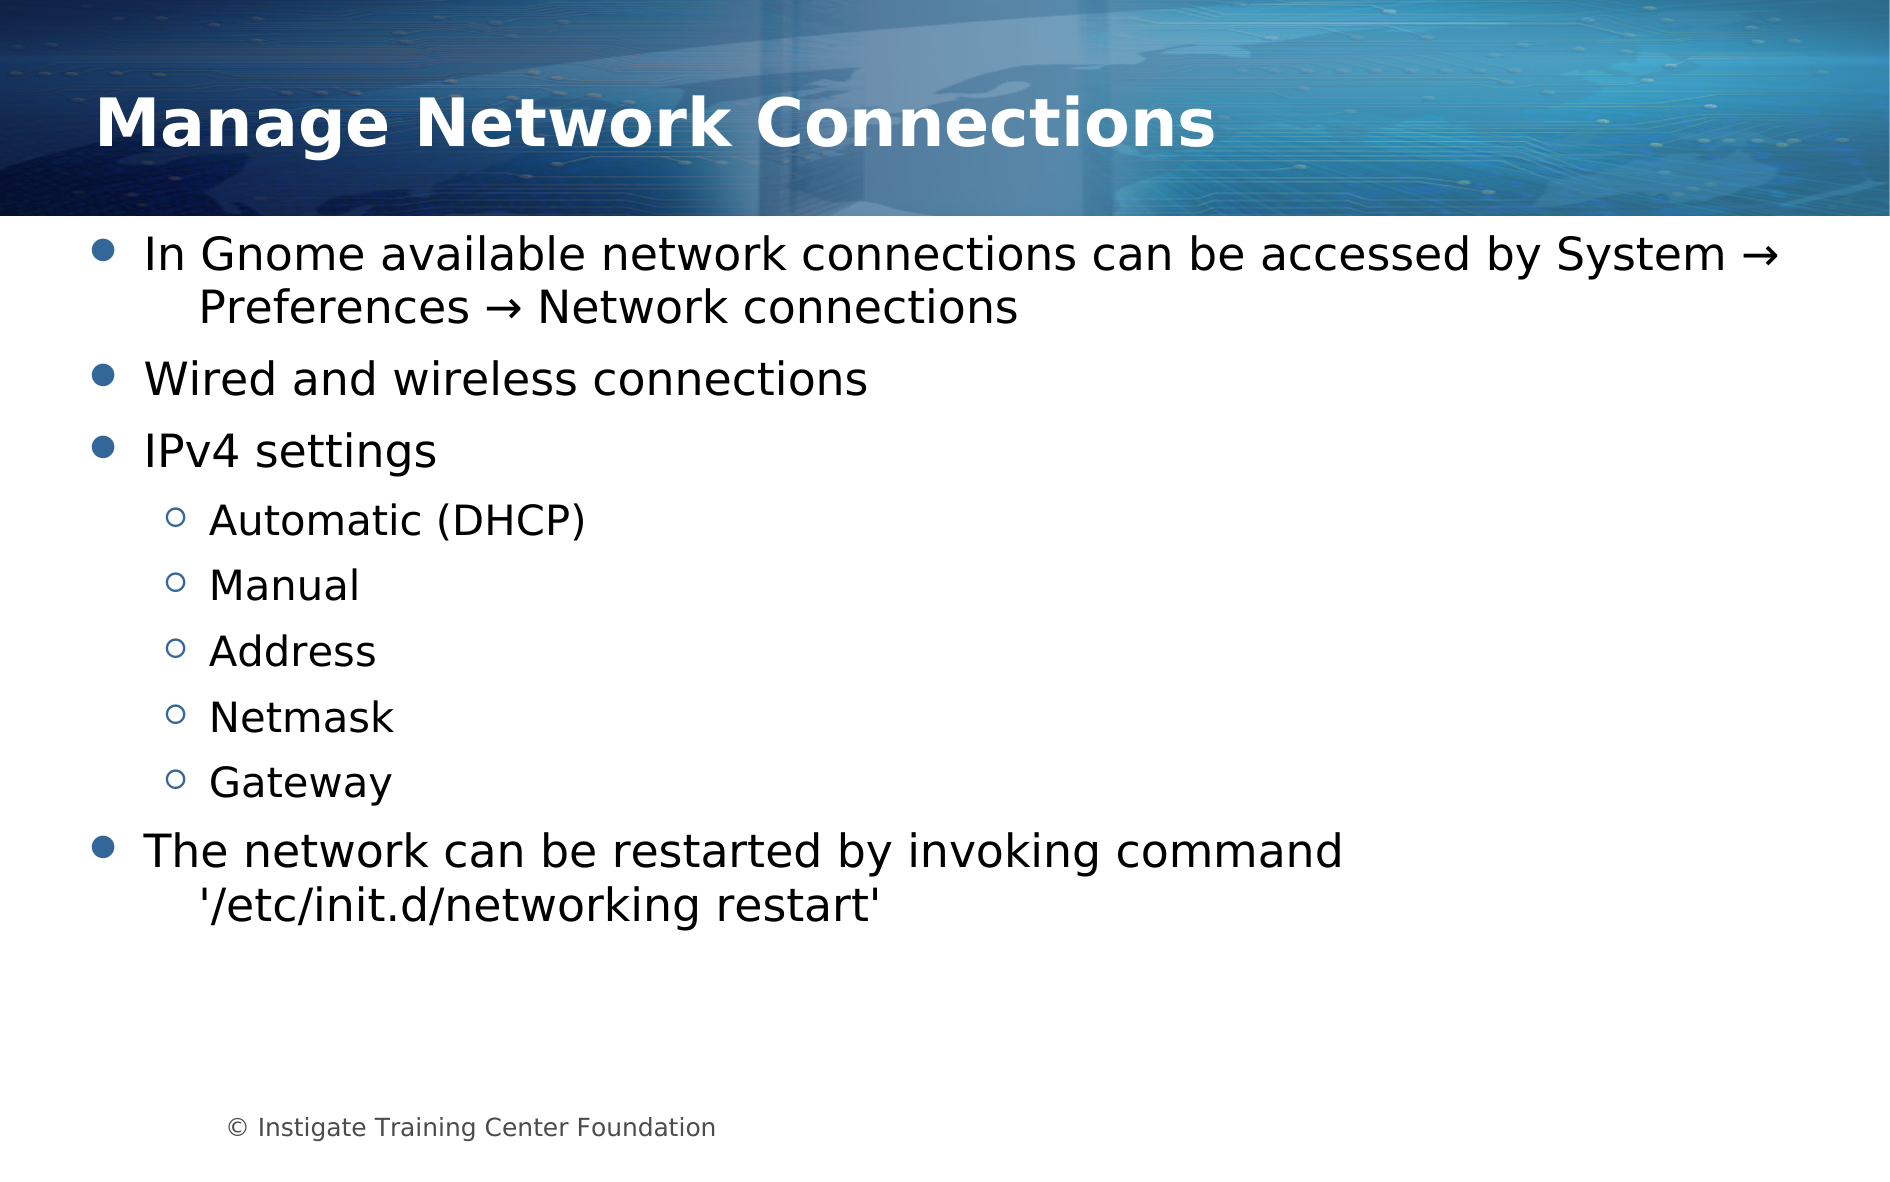

# Manage Network Connections
In Gnome available network connections can be accessed by System → Preferences → Network connections
Wired and wireless connections
IPv4 settings
Automatic (DHCP)
Manual
Address
Netmask
Gateway
The network can be restarted by invoking command '/etc/init.d/networking restart'